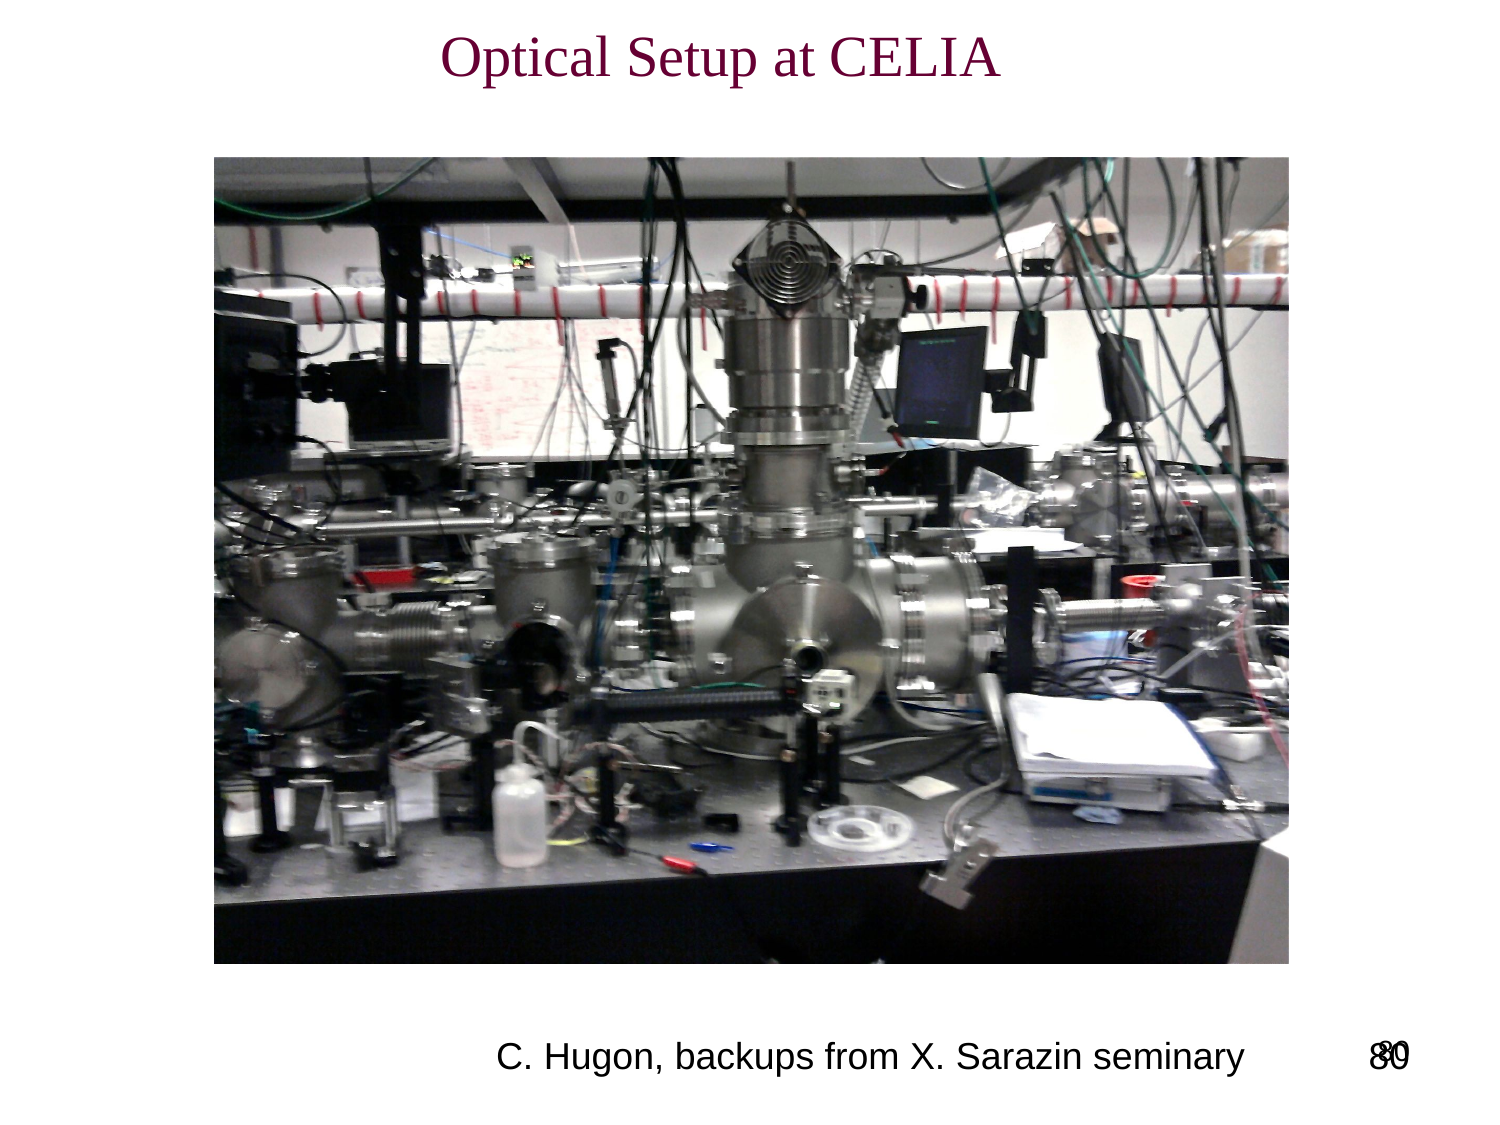

Optical Setup at CELIA
C. Hugon, backups from X. Sarazin seminary
80